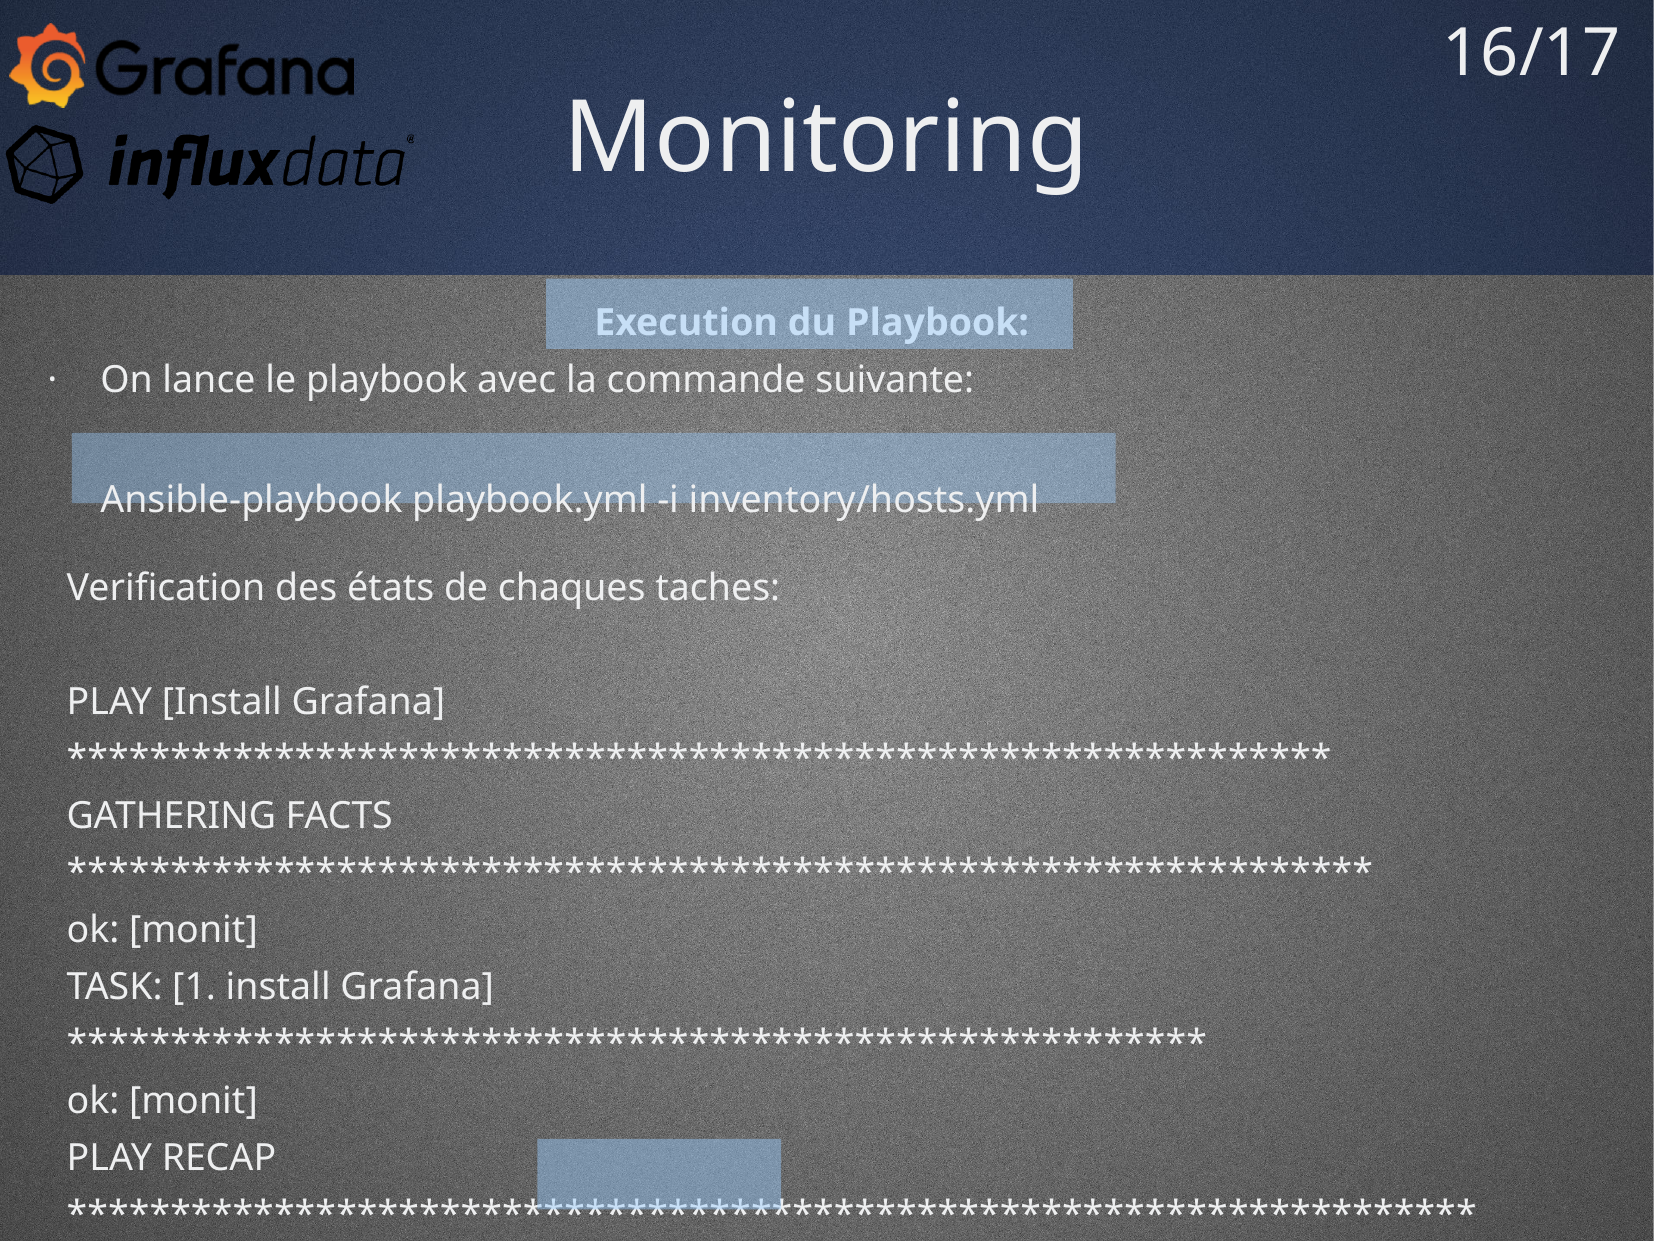

16/17
# Monitoring
Execution du Playbook:
On lance le playbook avec la commande suivante:
Ansible-playbook playbook.yml -i inventory/hosts.yml
Verification des états de chaques taches:
PLAY [Install Grafana]
*************************************************************
GATHERING FACTS
***************************************************************
ok: [monit]
TASK: [1. install Grafana]
*******************************************************
ok: [monit]
PLAY RECAP
********************************************************************
Monit : ok= changed=1 unreachable=0 failed=0